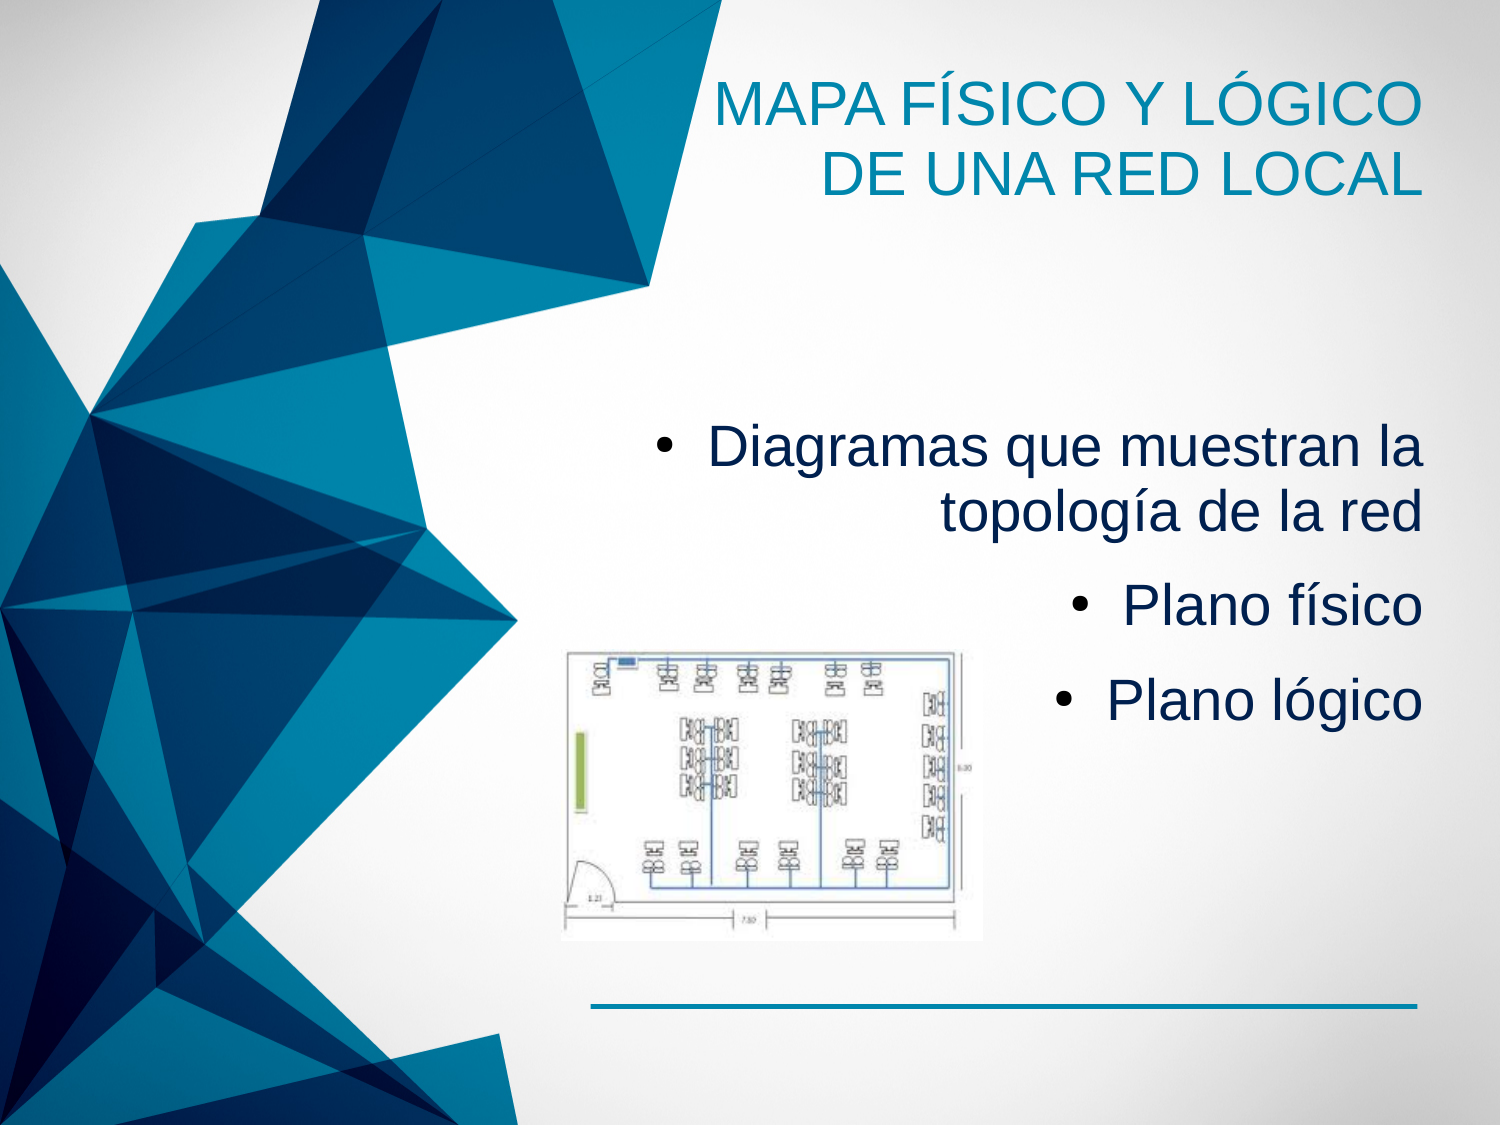

# MAPA FÍSICO Y LÓGICO DE UNA RED LOCAL
Diagramas que muestran la topología de la red
Plano físico
Plano lógico